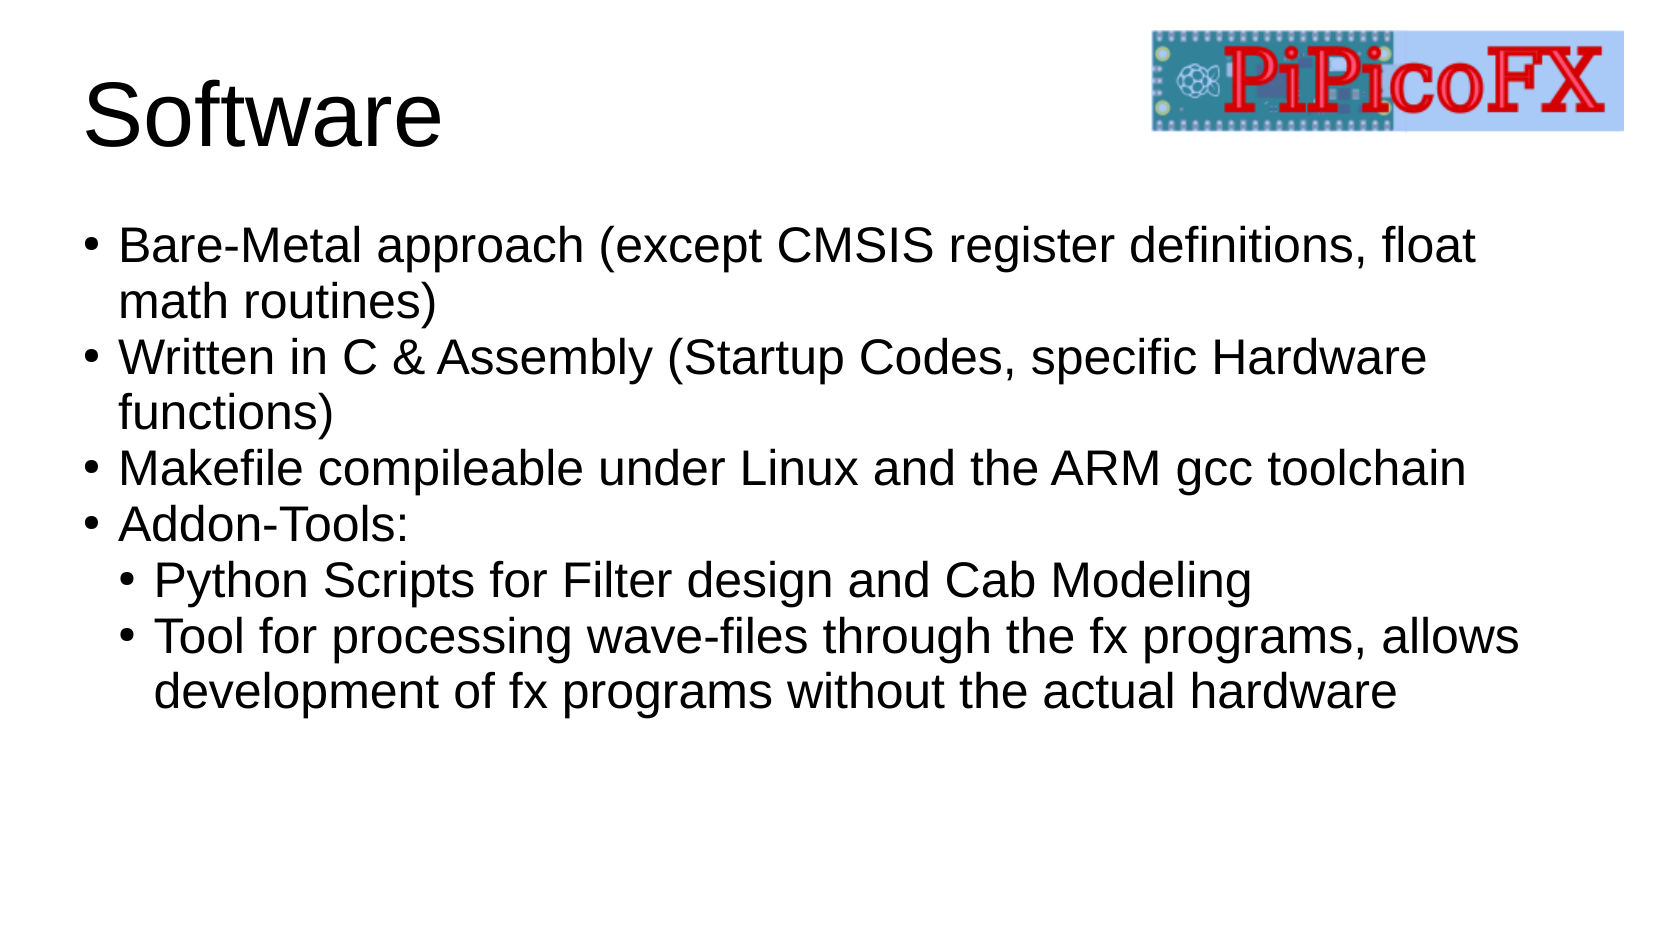

# Software
Bare-Metal approach (except CMSIS register definitions, float math routines)
Written in C & Assembly (Startup Codes, specific Hardware functions)
Makefile compileable under Linux and the ARM gcc toolchain
Addon-Tools:
Python Scripts for Filter design and Cab Modeling
Tool for processing wave-files through the fx programs, allows development of fx programs without the actual hardware